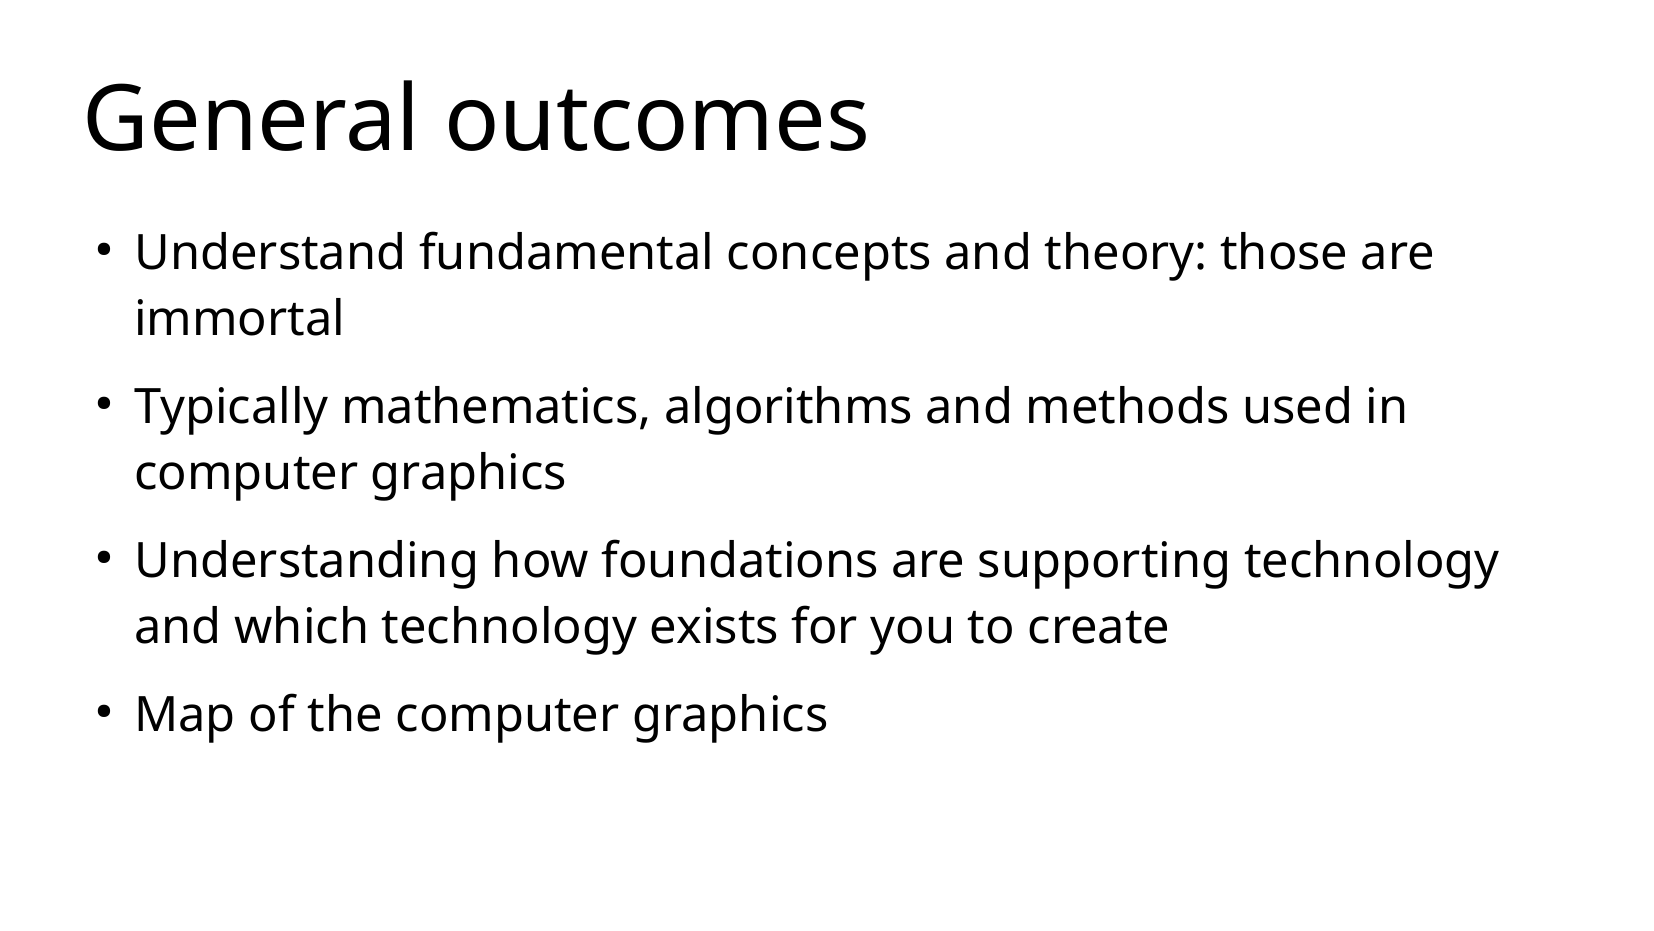

# General outcomes
Understand fundamental concepts and theory: those are immortal
Typically mathematics, algorithms and methods used in computer graphics
Understanding how foundations are supporting technology and which technology exists for you to create
Map of the computer graphics